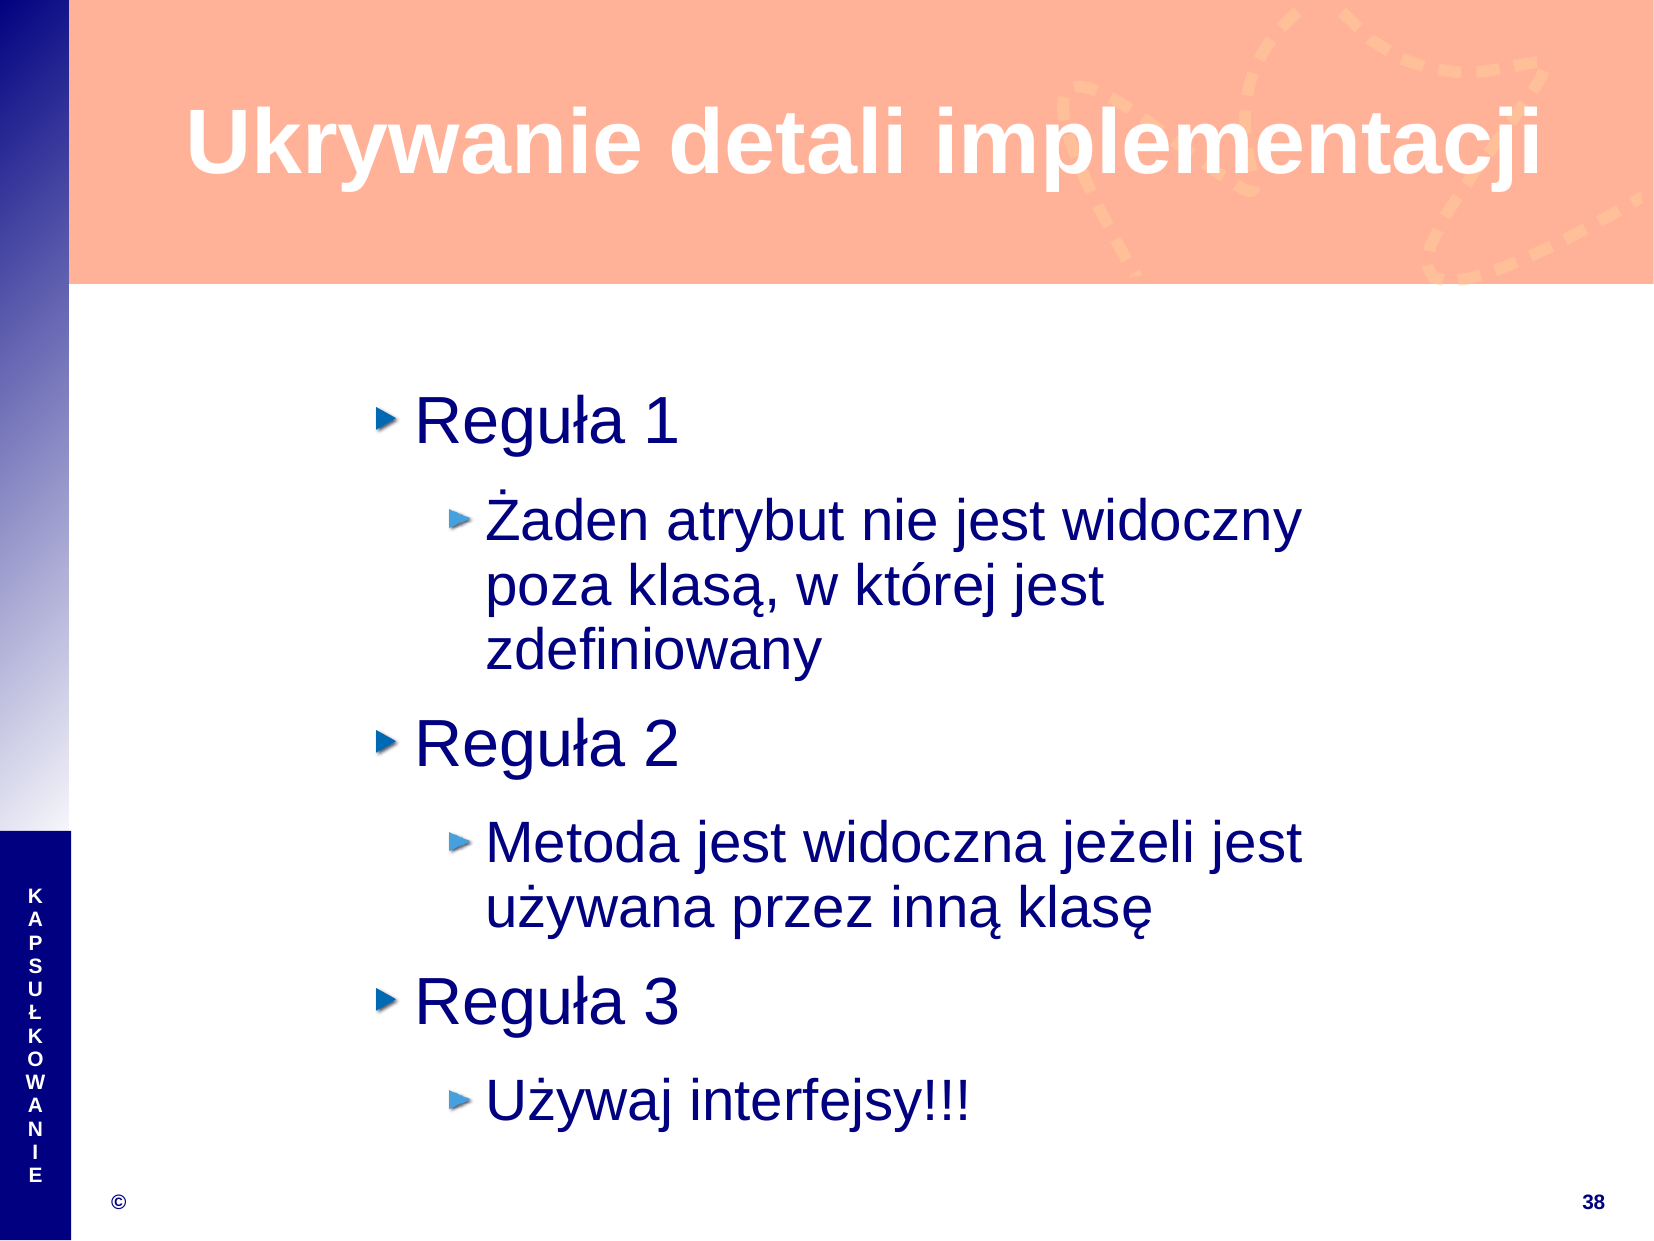

# Ukrywanie detali implementacji
Reguła 1
Żaden atrybut nie jest widoczny poza klasą, w której jest zdefiniowany
Reguła 2
Metoda jest widoczna jeżeli jest używana przez inną klasę
Reguła 3
Używaj interfejsy!!!
K
A
P
S
U
Ł
K
O
W
A
N
I
E